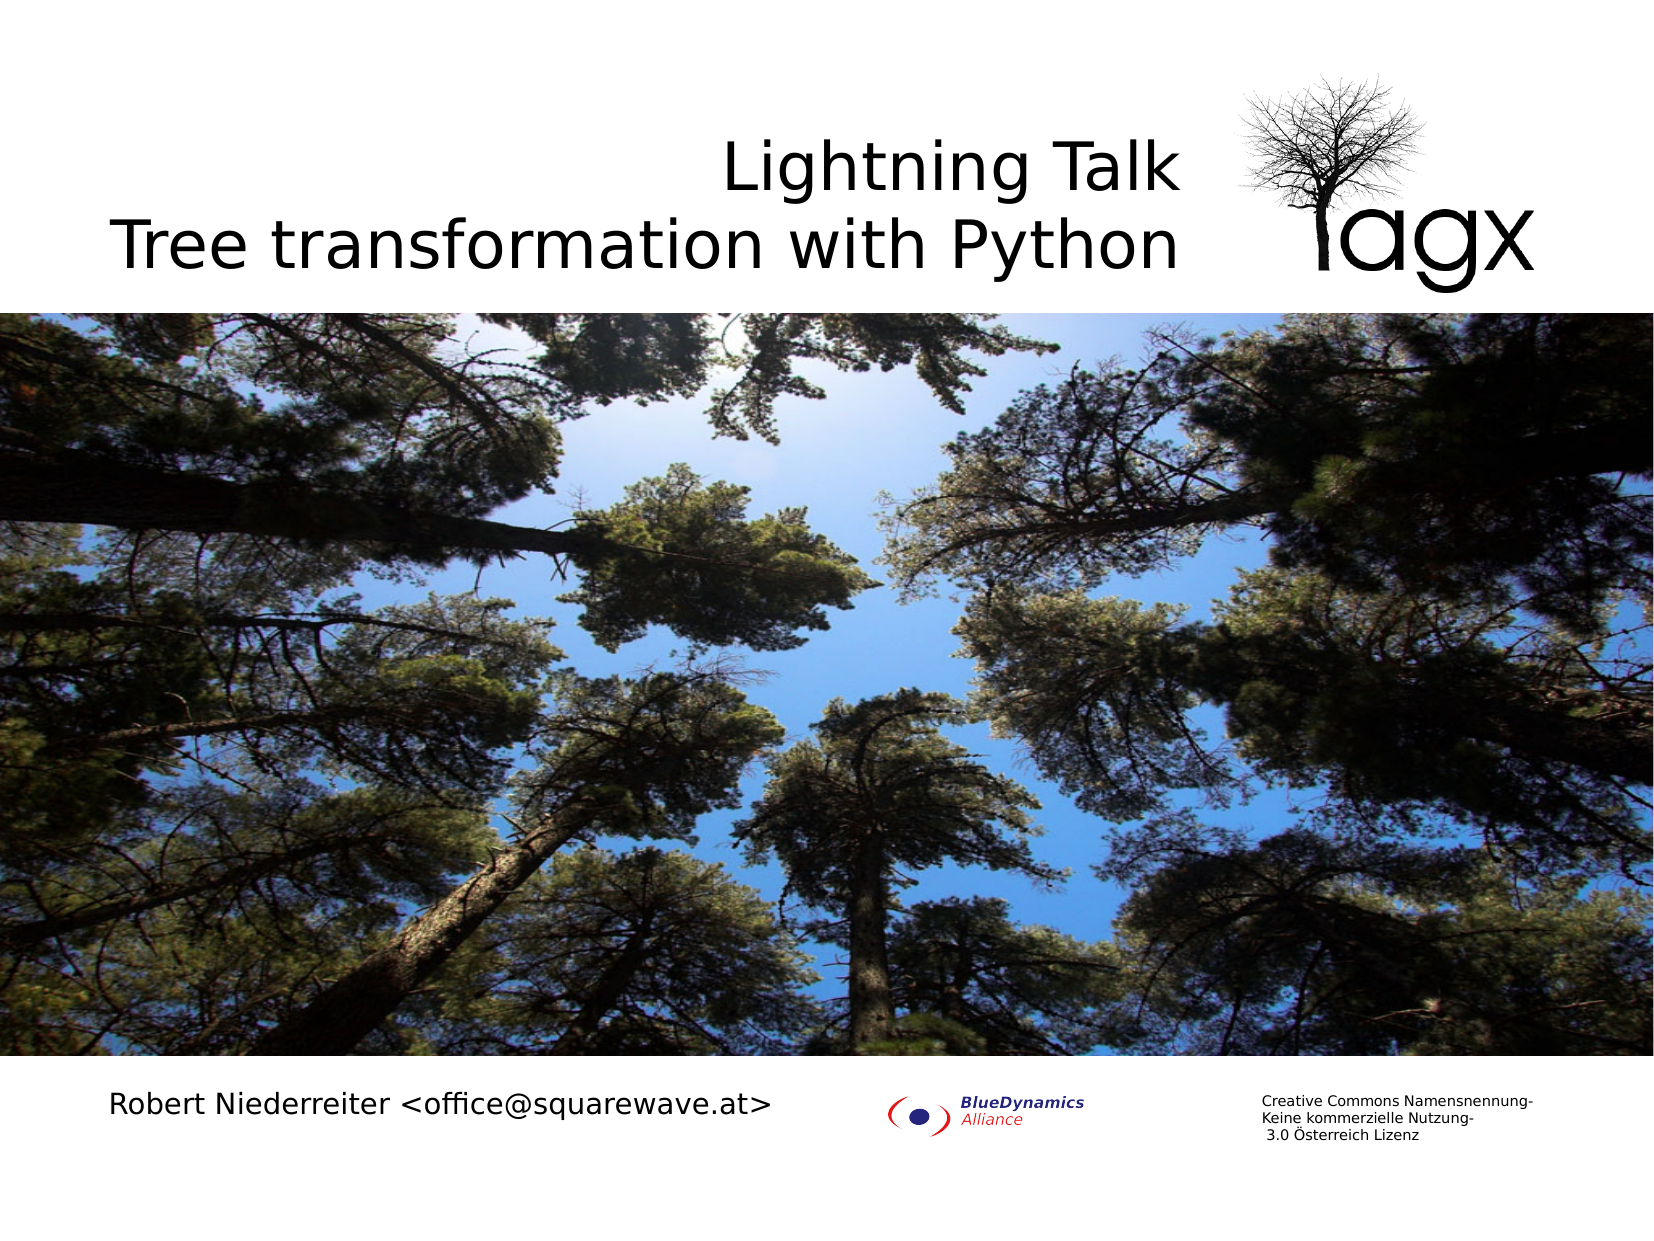

# Lightning Talk Tree transformation with Python